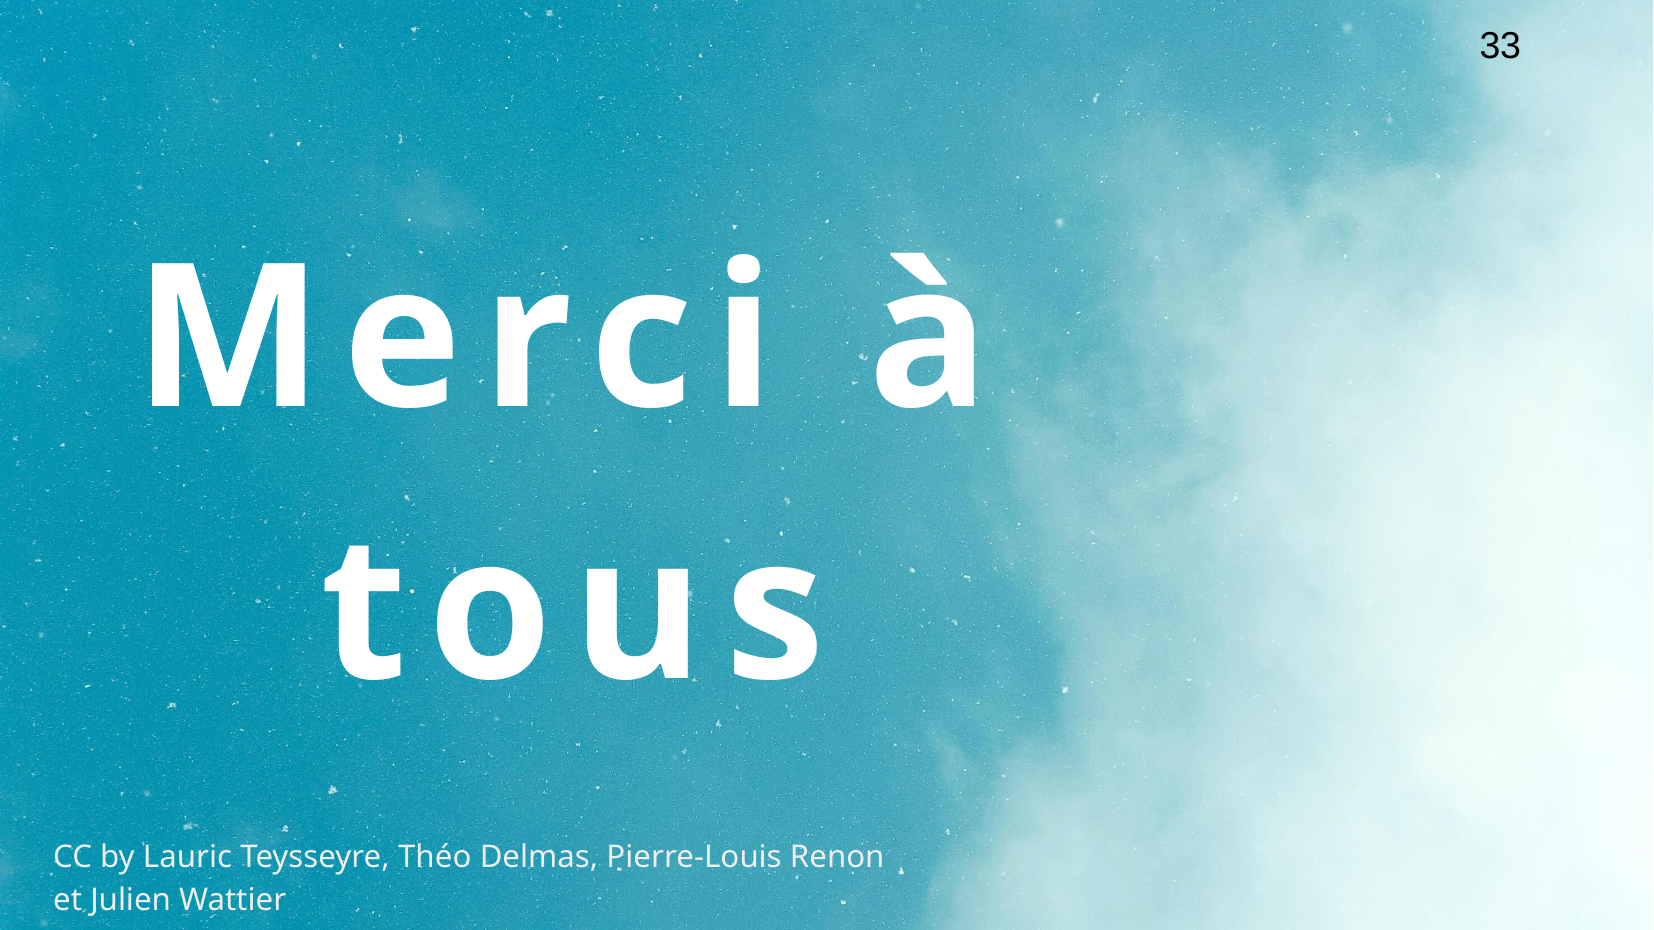

# Merci à tous
CC by Lauric Teysseyre, Théo Delmas, Pierre-Louis Renon et Julien Wattier